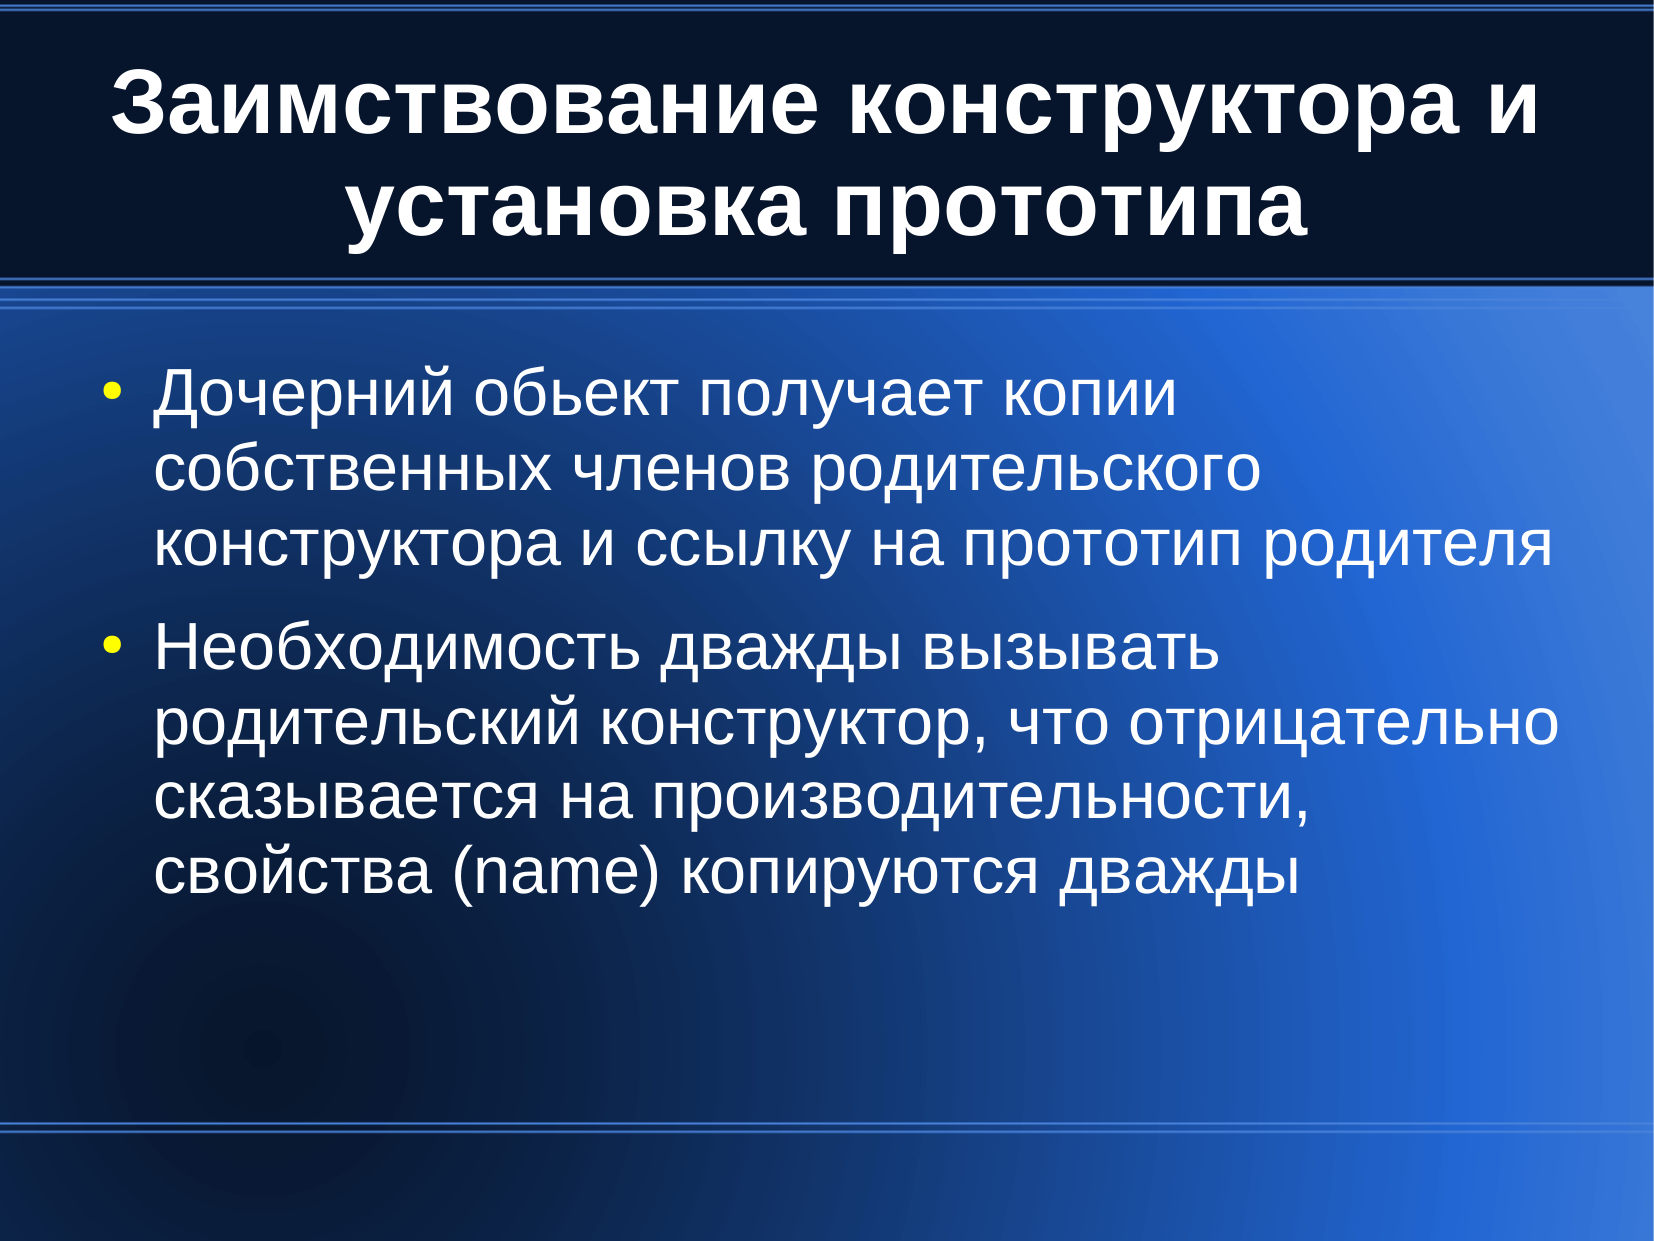

# Заимствование конструктора и установка прототипа
Дочерний обьект получает копии собственных членов родительского конструктора и ссылку на прототип родителя
Необходимость дважды вызывать родительский конструктор, что отрицательно сказывается на производительности, свойства (name) копируются дважды